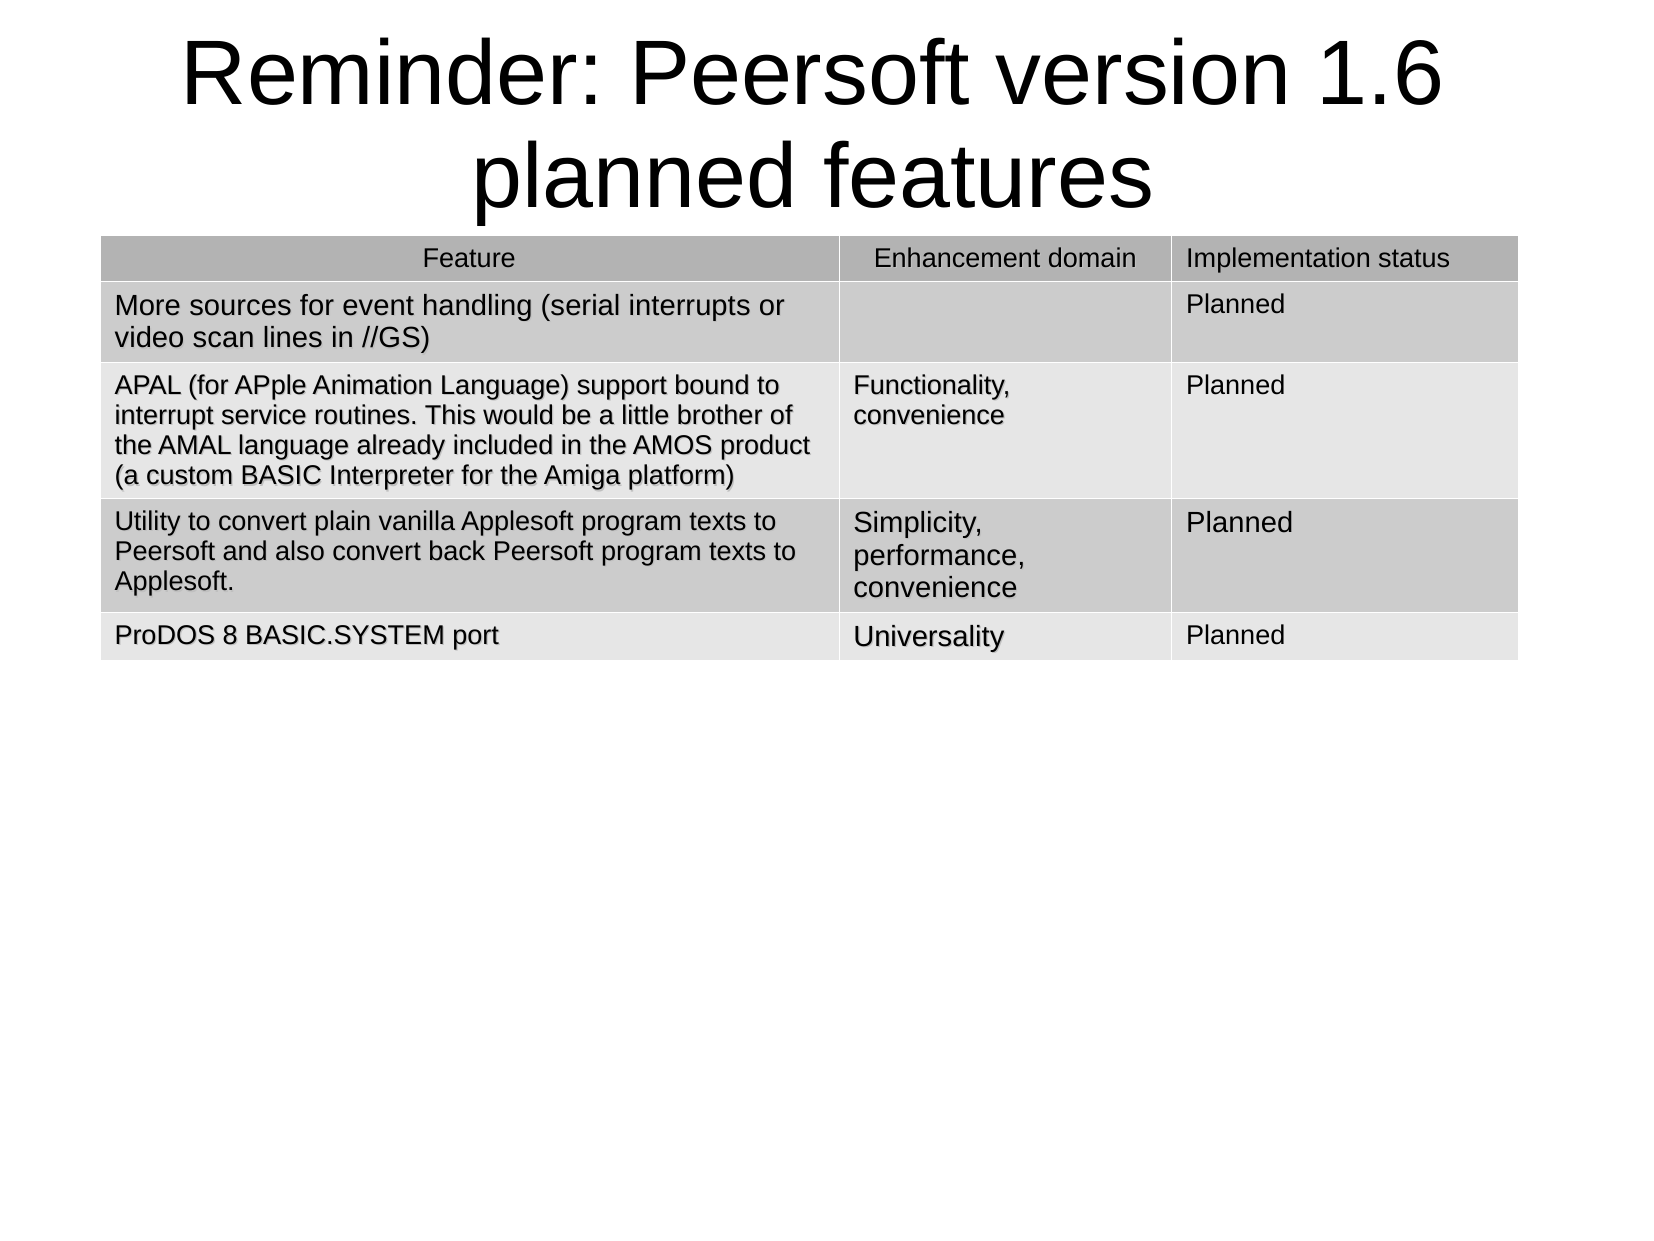

# Reminder: Peersoft version 1.6 planned features
| Feature | Enhancement domain | Implementation status |
| --- | --- | --- |
| More sources for event handling (serial interrupts or video scan lines in //GS) | | Planned |
| APAL (for APple Animation Language) support bound to interrupt service routines. This would be a little brother of the AMAL language already included in the AMOS product (a custom BASIC Interpreter for the Amiga platform) | Functionality, convenience | Planned |
| Utility to convert plain vanilla Applesoft program texts to Peersoft and also convert back Peersoft program texts to Applesoft. | Simplicity, performance, convenience | Planned |
| ProDOS 8 BASIC.SYSTEM port | Universality | Planned |